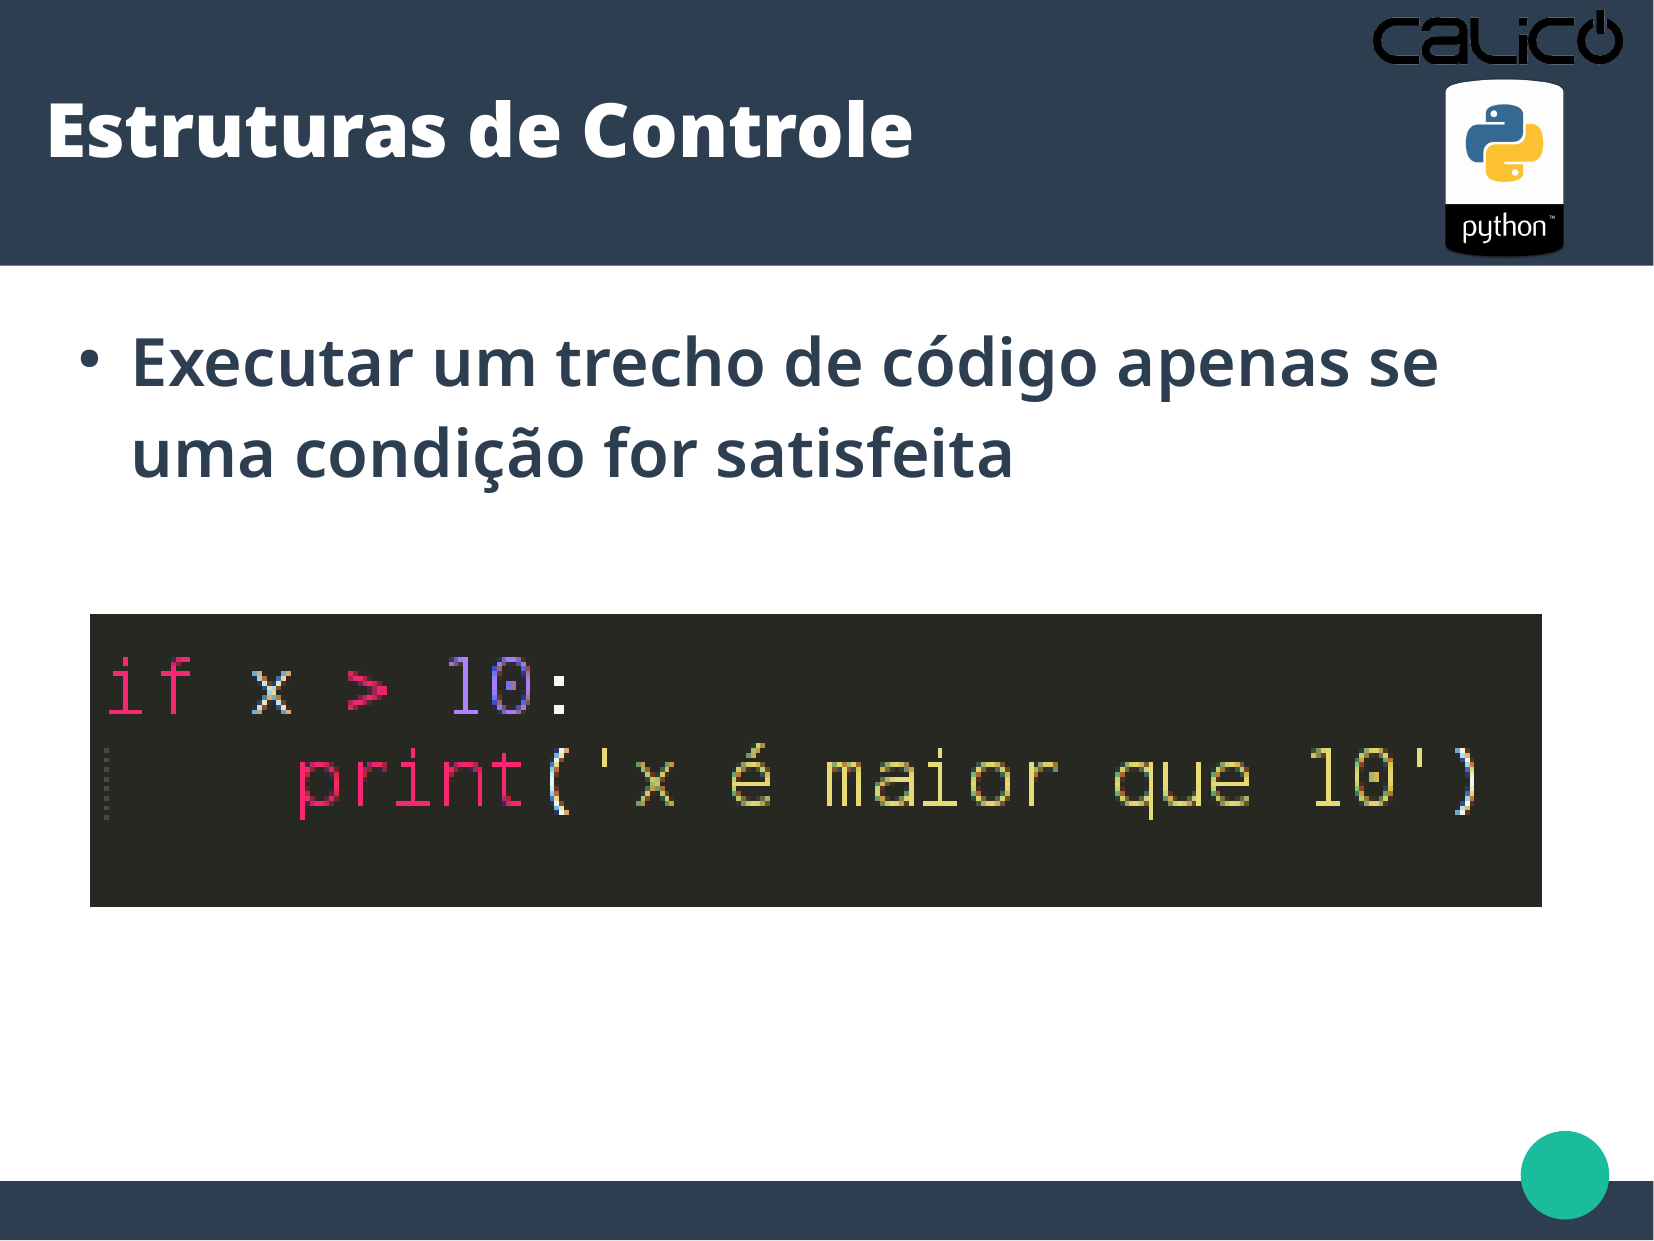

# Estruturas de Controle
Executar um trecho de código apenas se uma condição for satisfeita